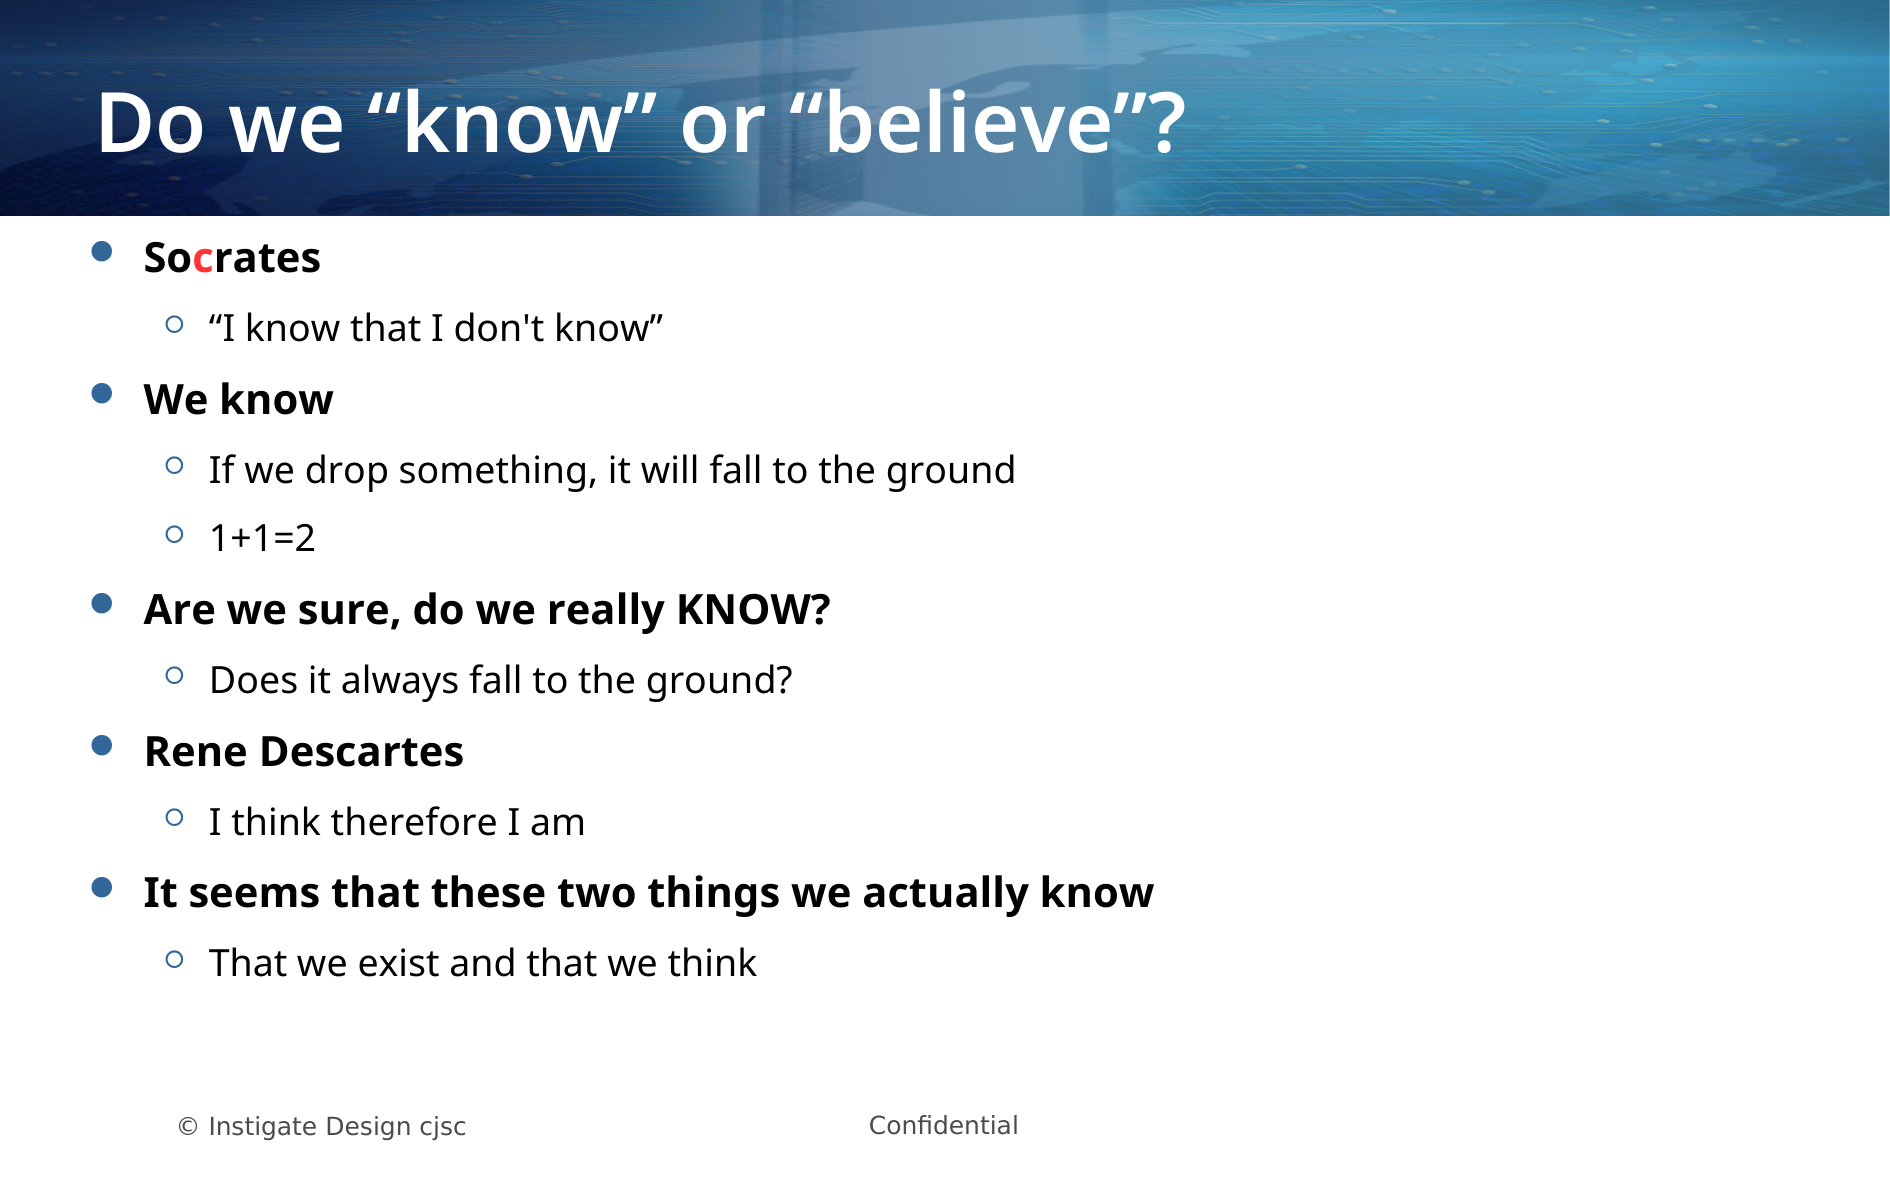

# Do we “know” or “believe”?
Socrates
“I know that I don't know”
We know
If we drop something, it will fall to the ground
1+1=2
Are we sure, do we really KNOW?
Does it always fall to the ground?
Rene Descartes
I think therefore I am
It seems that these two things we actually know
That we exist and that we think